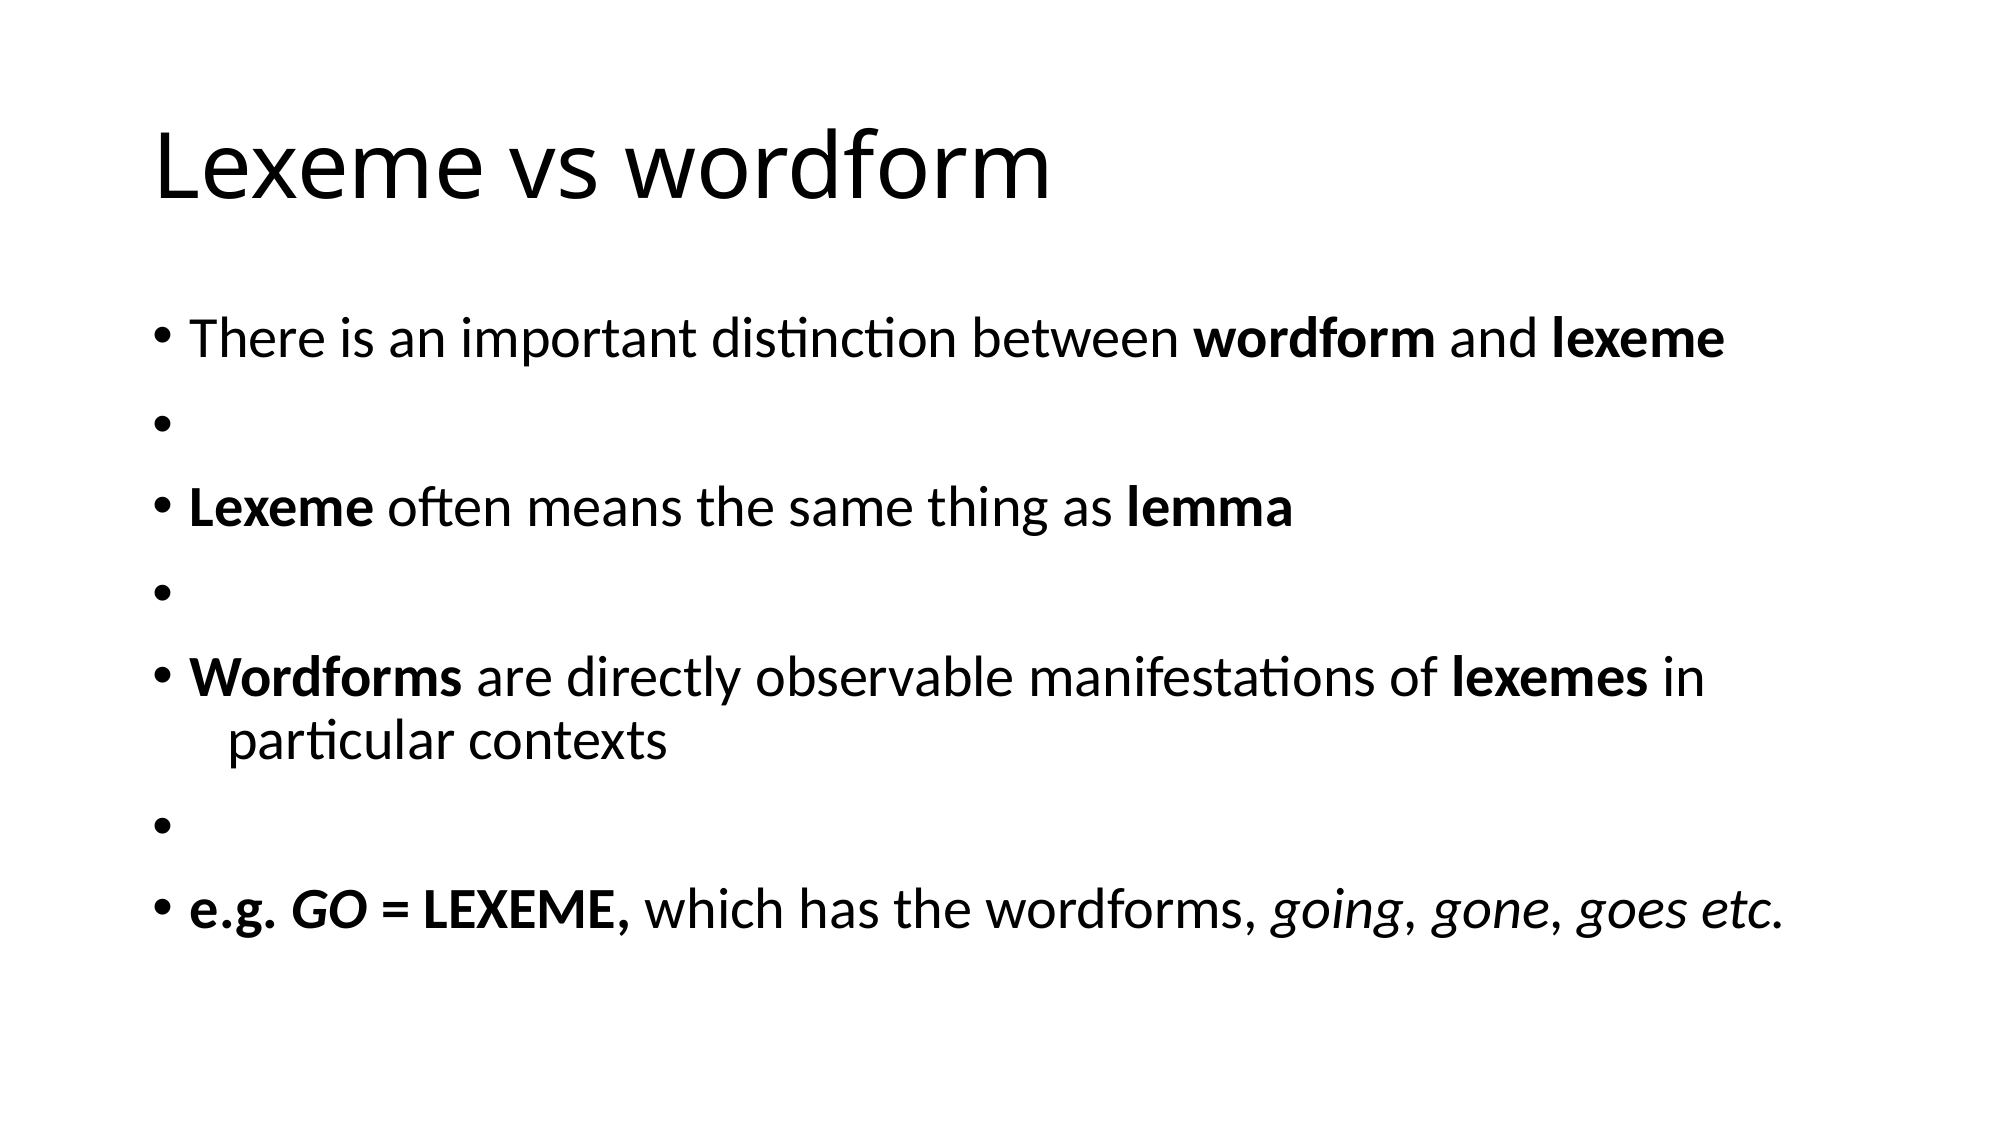

# Lexeme vs wordform
There is an important distinction between wordform and lexeme
Lexeme often means the same thing as lemma
Wordforms are directly observable manifestations of lexemes in particular contexts
e.g. GO = LEXEME, which has the wordforms, going, gone, goes etc.